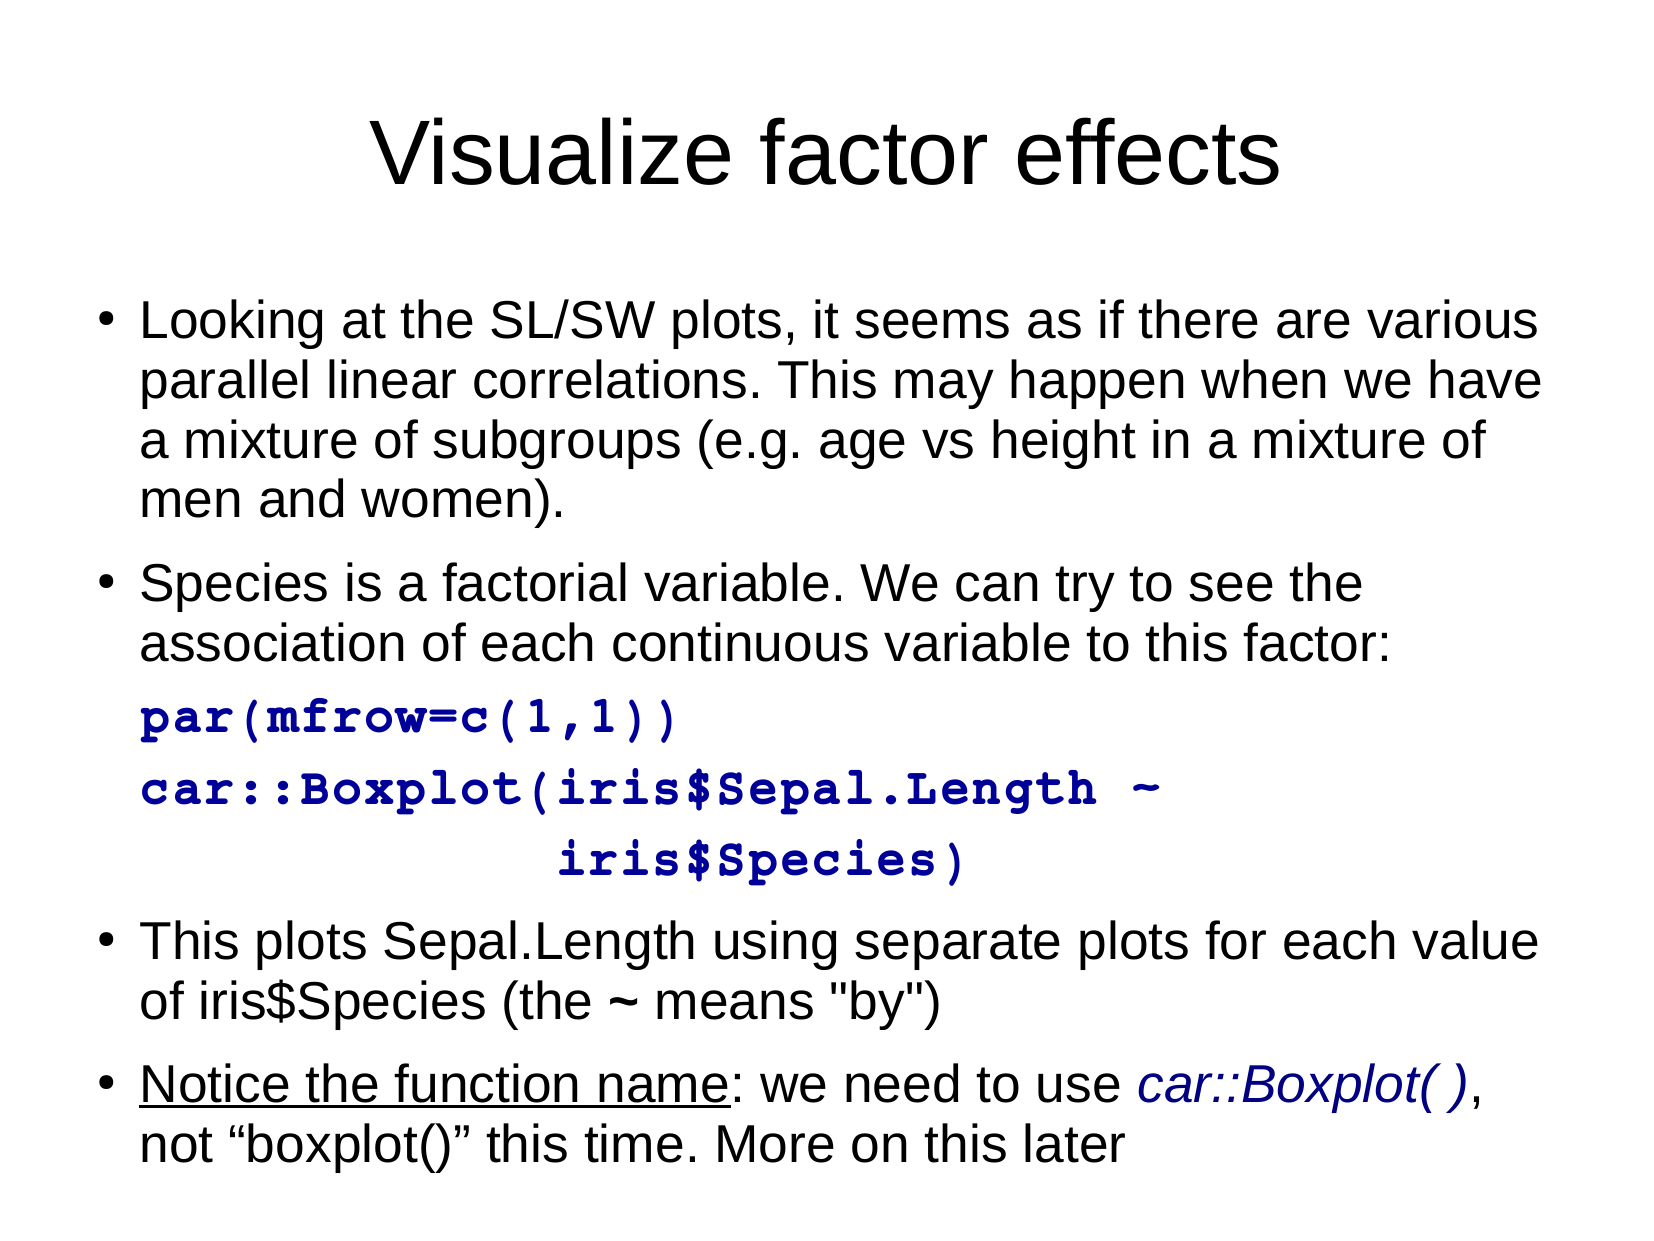

# Visualize factor effects
Looking at the SL/SW plots, it seems as if there are various parallel linear correlations. This may happen when we have a mixture of subgroups (e.g. age vs height in a mixture of men and women).
Species is a factorial variable. We can try to see the association of each continuous variable to this factor:
par(mfrow=c(1,1))
car::Boxplot(iris$Sepal.Length ~
 iris$Species)
This plots Sepal.Length using separate plots for each value of iris$Species (the ~ means "by")
Notice the function name: we need to use car::Boxplot( ), not “boxplot()” this time. More on this later